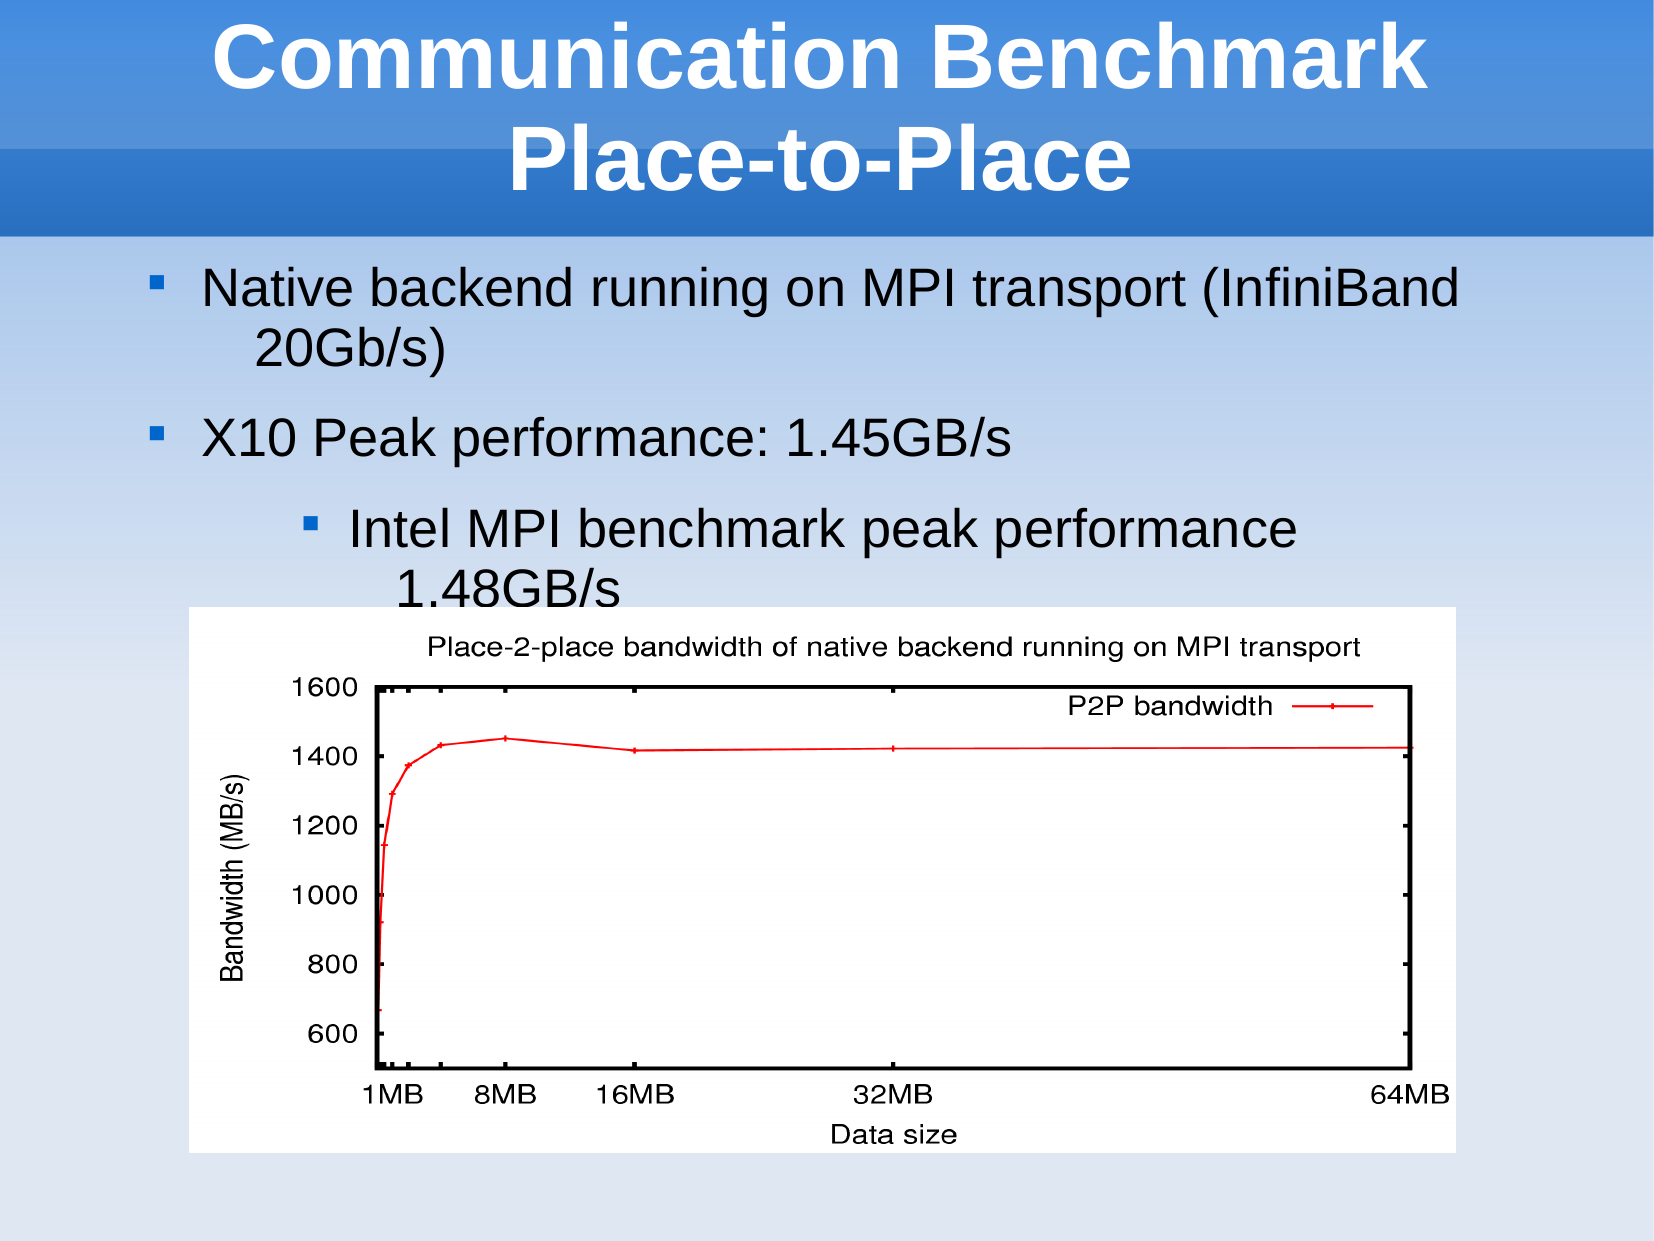

# Communication Benchmark Place-to-Place
Native backend running on MPI transport (InfiniBand 20Gb/s)
X10 Peak performance: 1.45GB/s
Intel MPI benchmark peak performance 1.48GB/s